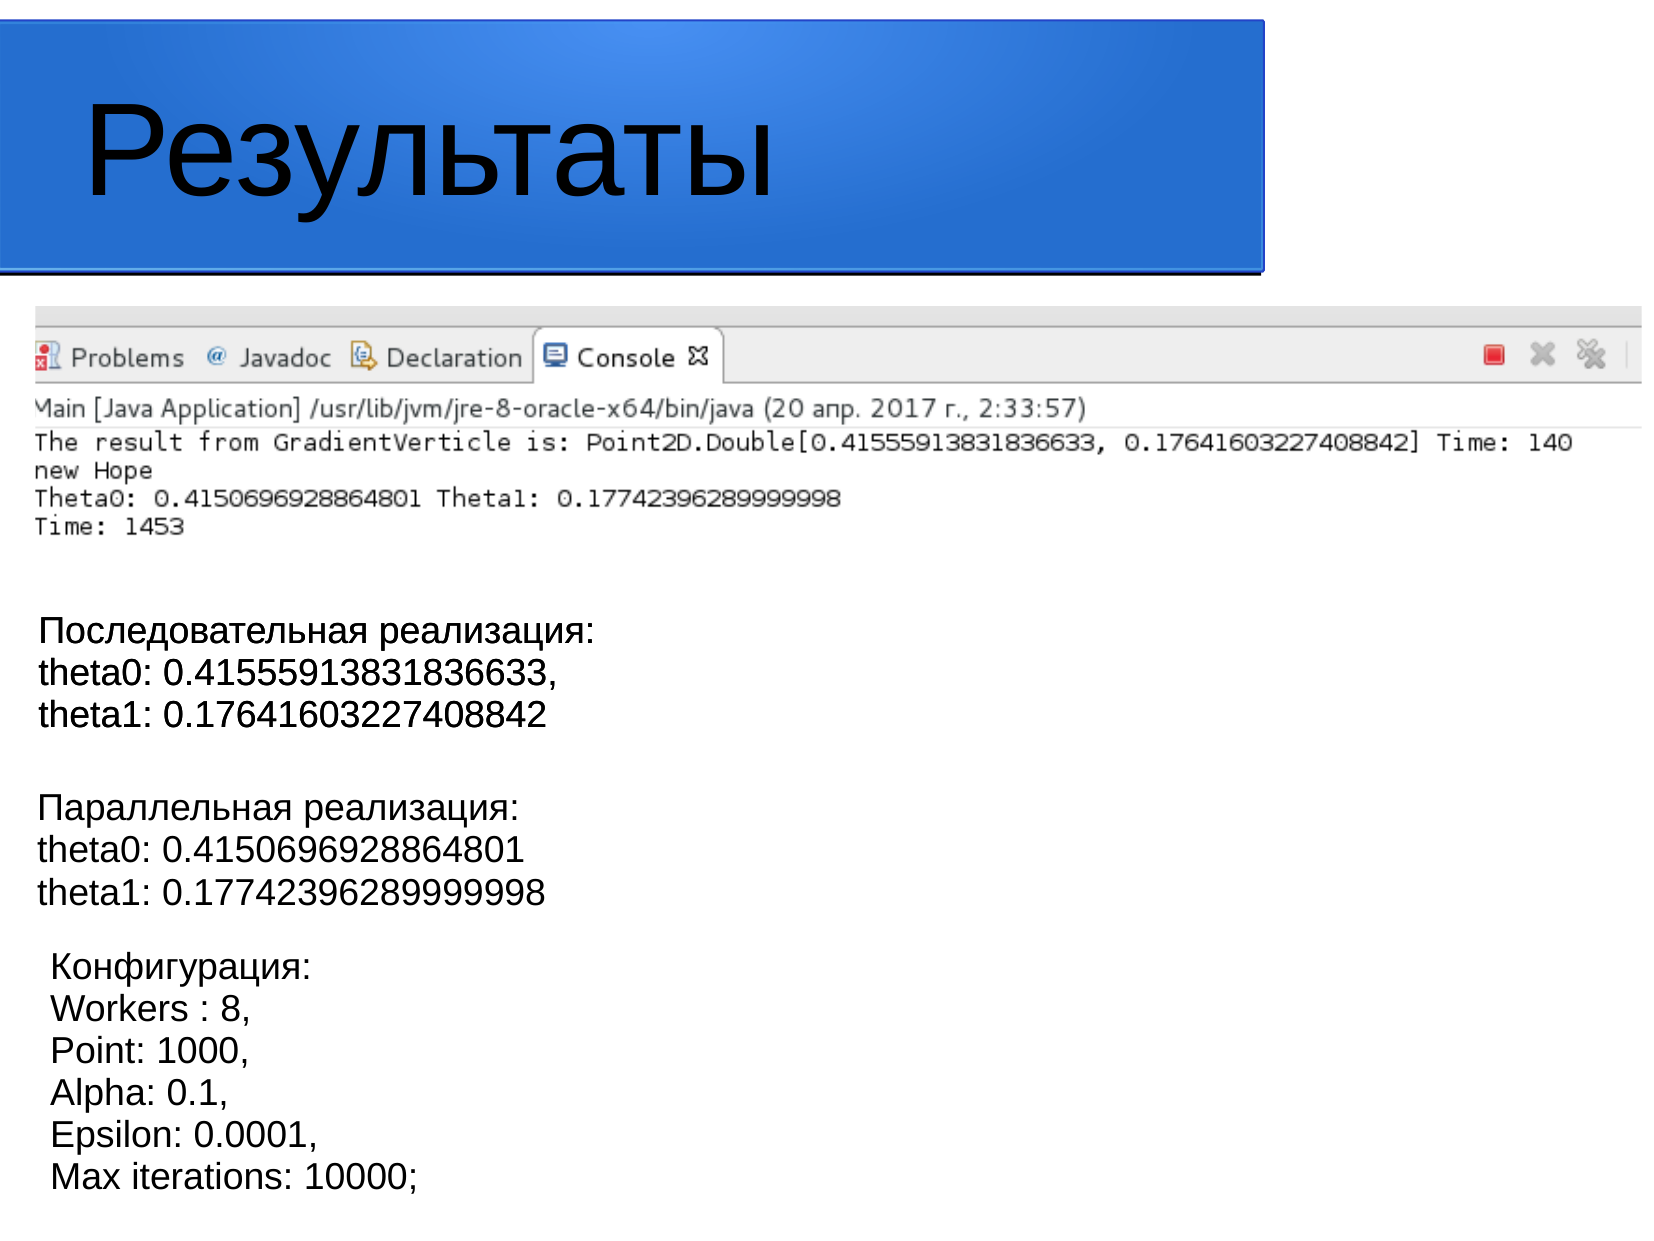

# Результаты
Последовательная реализация:
theta0: 0.41555913831836633,
theta1: 0.17641603227408842
Последовательная реализация:
theta0: 0.41555913831836633,
theta1: 0.17641603227408842
Параллельная реализация:
theta0: 0.4150696928864801
theta1: 0.17742396289999998
Конфигурация:
Workers : 8,
Point: 1000,
Alpha: 0.1,
Epsilon: 0.0001,
Max iterations: 10000;